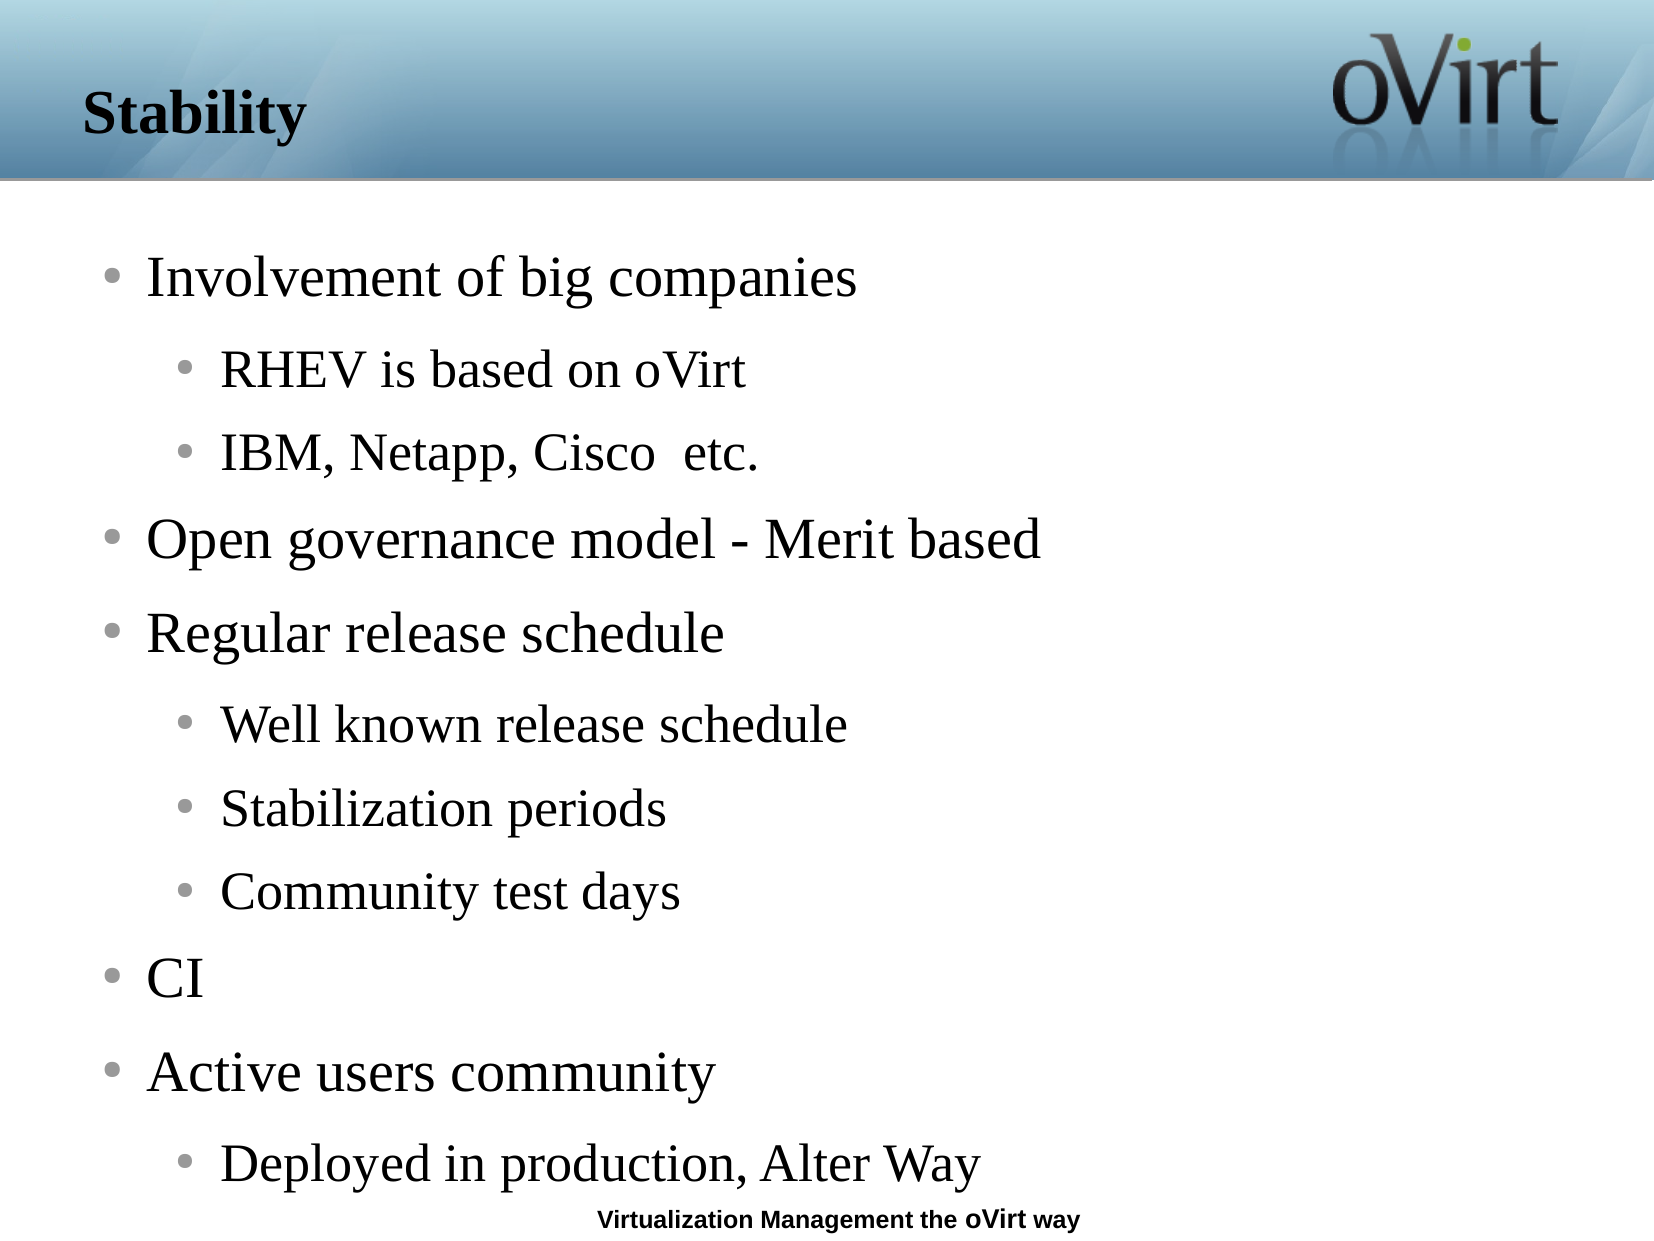

# Stability
Involvement of big companies
RHEV is based on oVirt
IBM, Netapp, Cisco etc.
Open governance model - Merit based
Regular release schedule
Well known release schedule
Stabilization periods
Community test days
CI
Active users community
Deployed in production, Alter Way